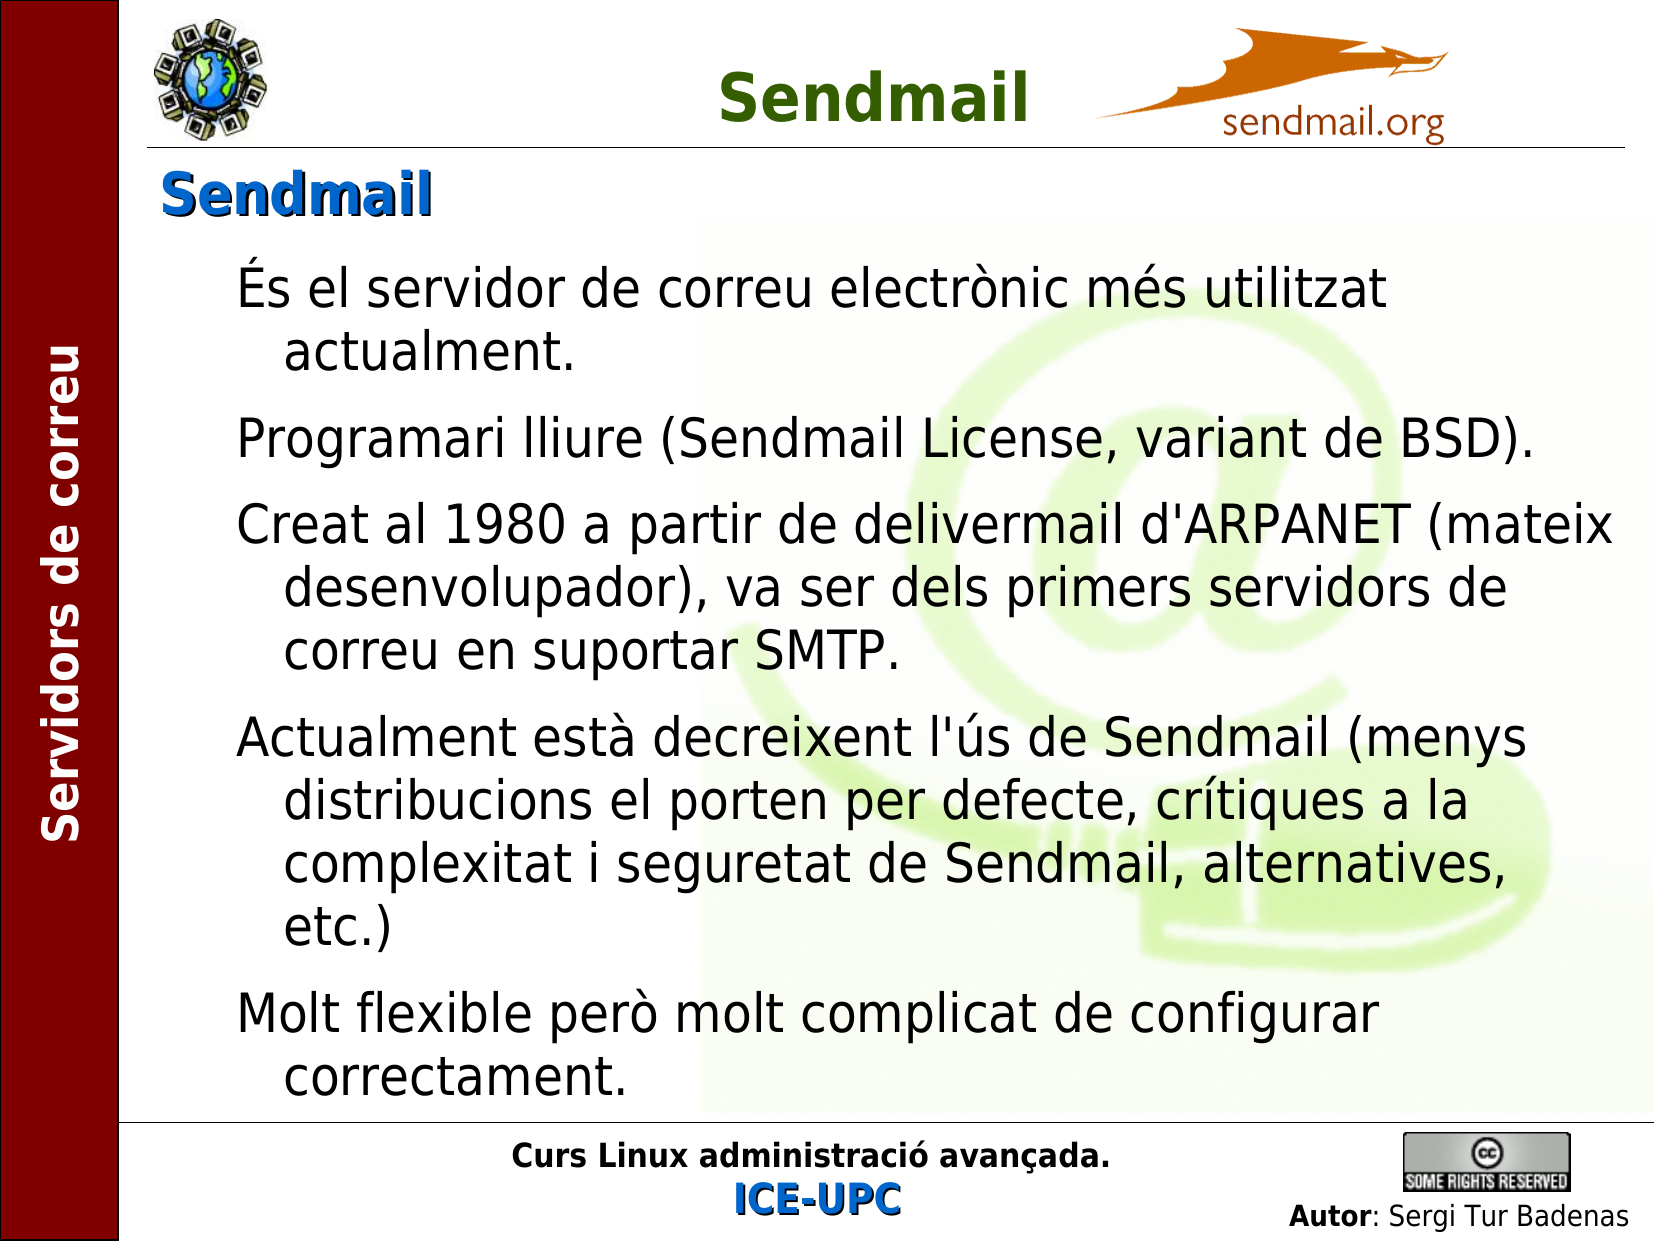

# Sendmail
Sendmail
És el servidor de correu electrònic més utilitzat actualment.
Programari lliure (Sendmail License, variant de BSD).
Creat al 1980 a partir de delivermail d'ARPANET (mateix desenvolupador), va ser dels primers servidors de correu en suportar SMTP.
Actualment està decreixent l'ús de Sendmail (menys distribucions el porten per defecte, crítiques a la complexitat i seguretat de Sendmail, alternatives, etc.)
Molt flexible però molt complicat de configurar correctament.